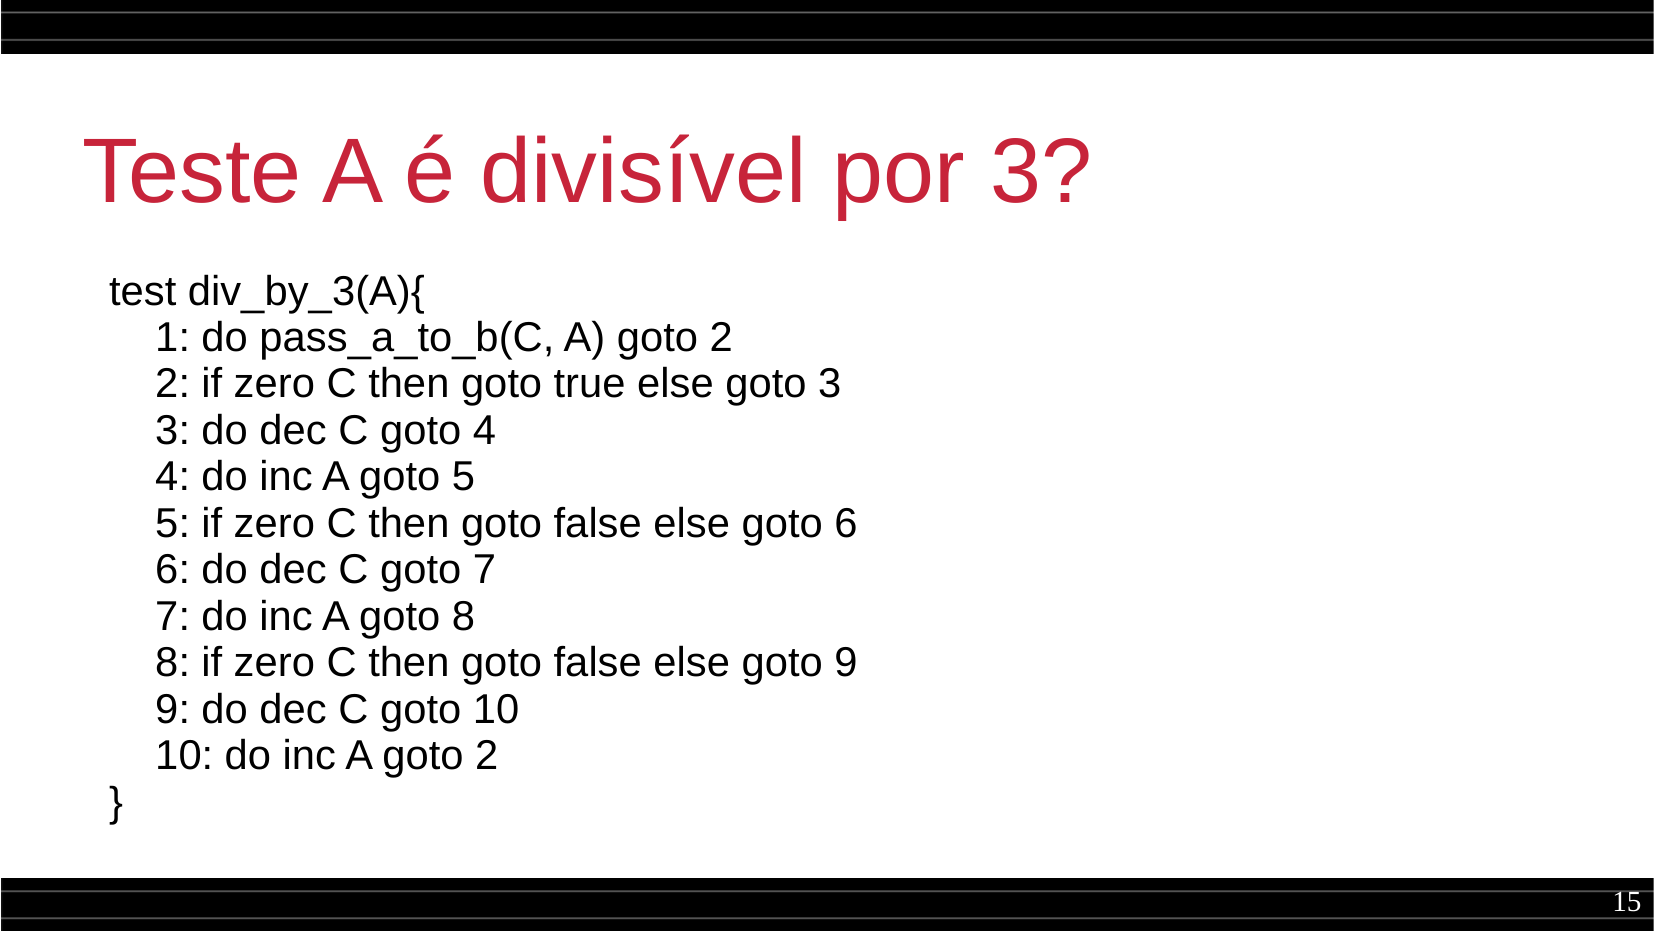

# Teste A é divisível por 3?
test div_by_3(A){
 1: do pass_a_to_b(C, A) goto 2
 2: if zero C then goto true else goto 3
 3: do dec C goto 4
 4: do inc A goto 5
 5: if zero C then goto false else goto 6
 6: do dec C goto 7
 7: do inc A goto 8
 8: if zero C then goto false else goto 9
 9: do dec C goto 10
 10: do inc A goto 2
}